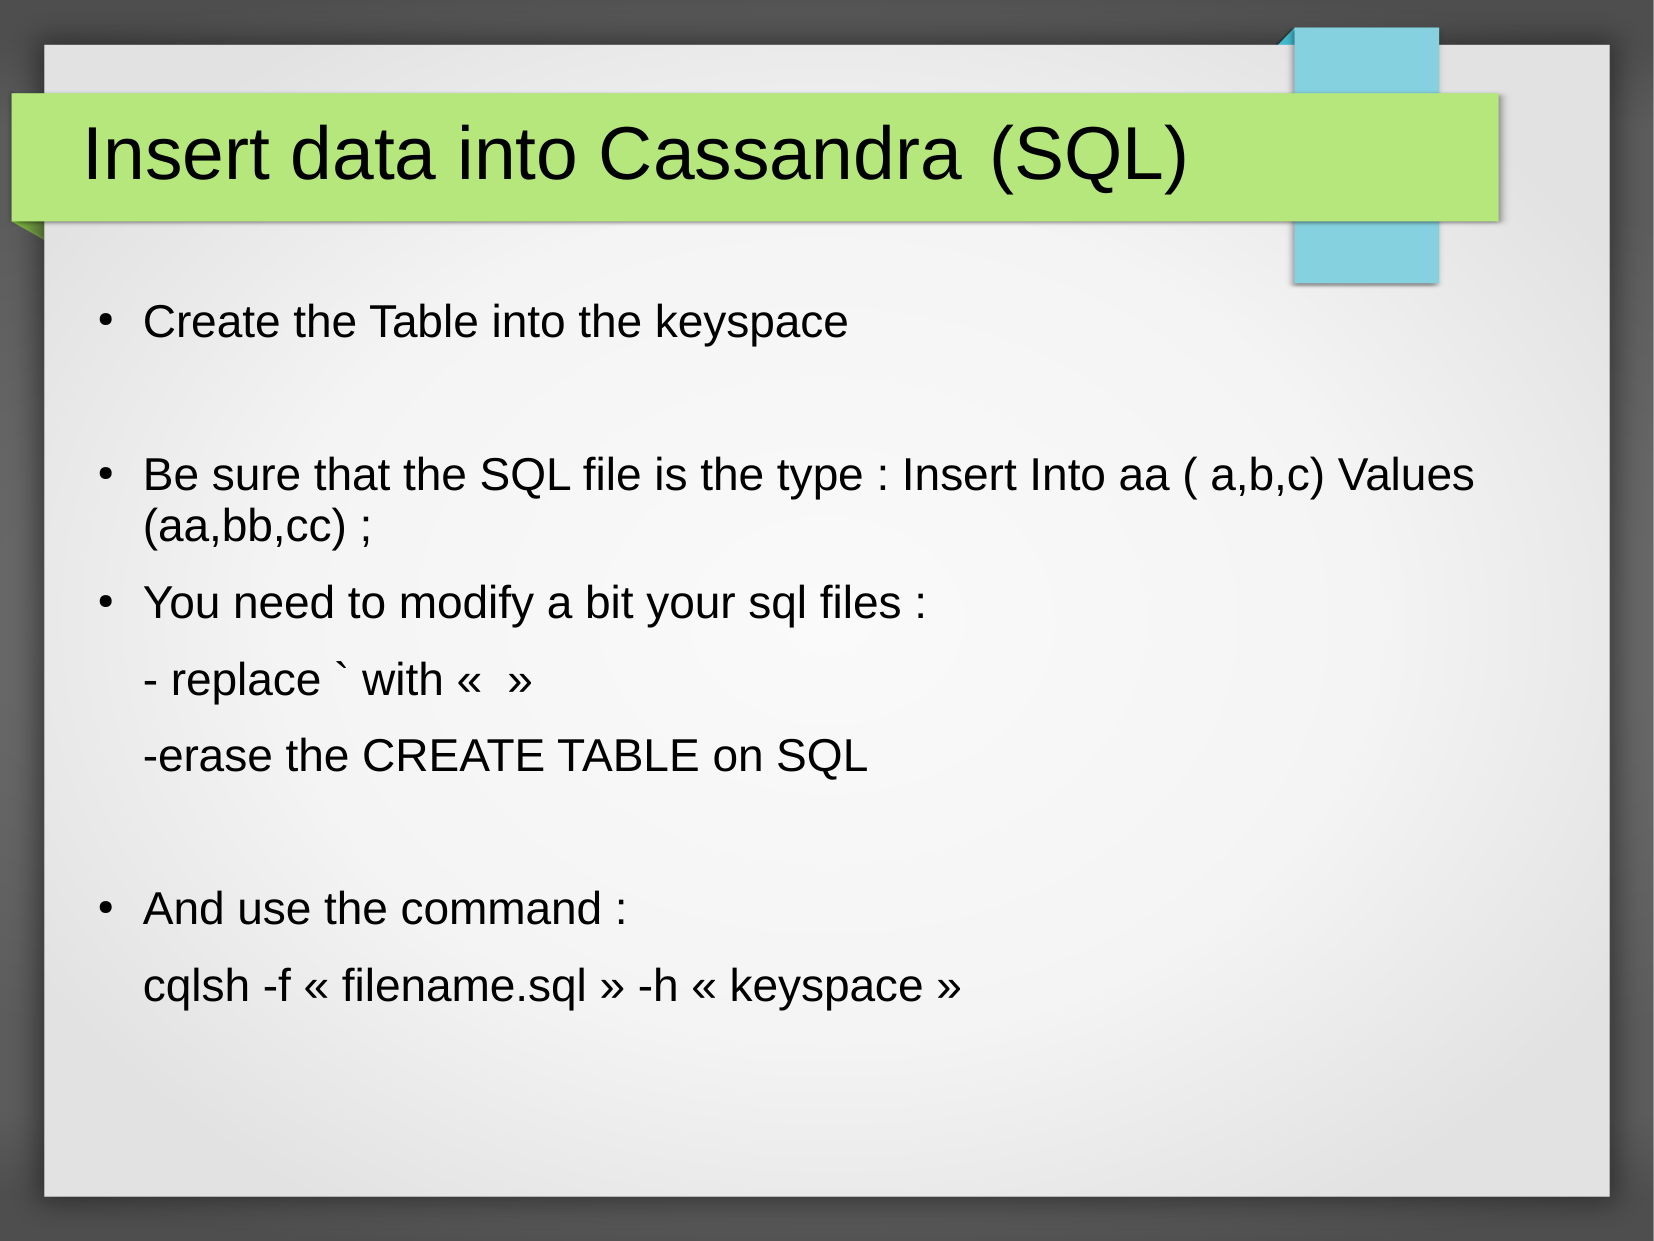

# Insert data into Cassandra	 (SQL)
Create the Table into the keyspace
Be sure that the SQL file is the type : Insert Into aa ( a,b,c) Values (aa,bb,cc) ;
You need to modify a bit your sql files :
- replace ` with «  »
-erase the CREATE TABLE on SQL
And use the command :
cqlsh -f « filename.sql » -h « keyspace »